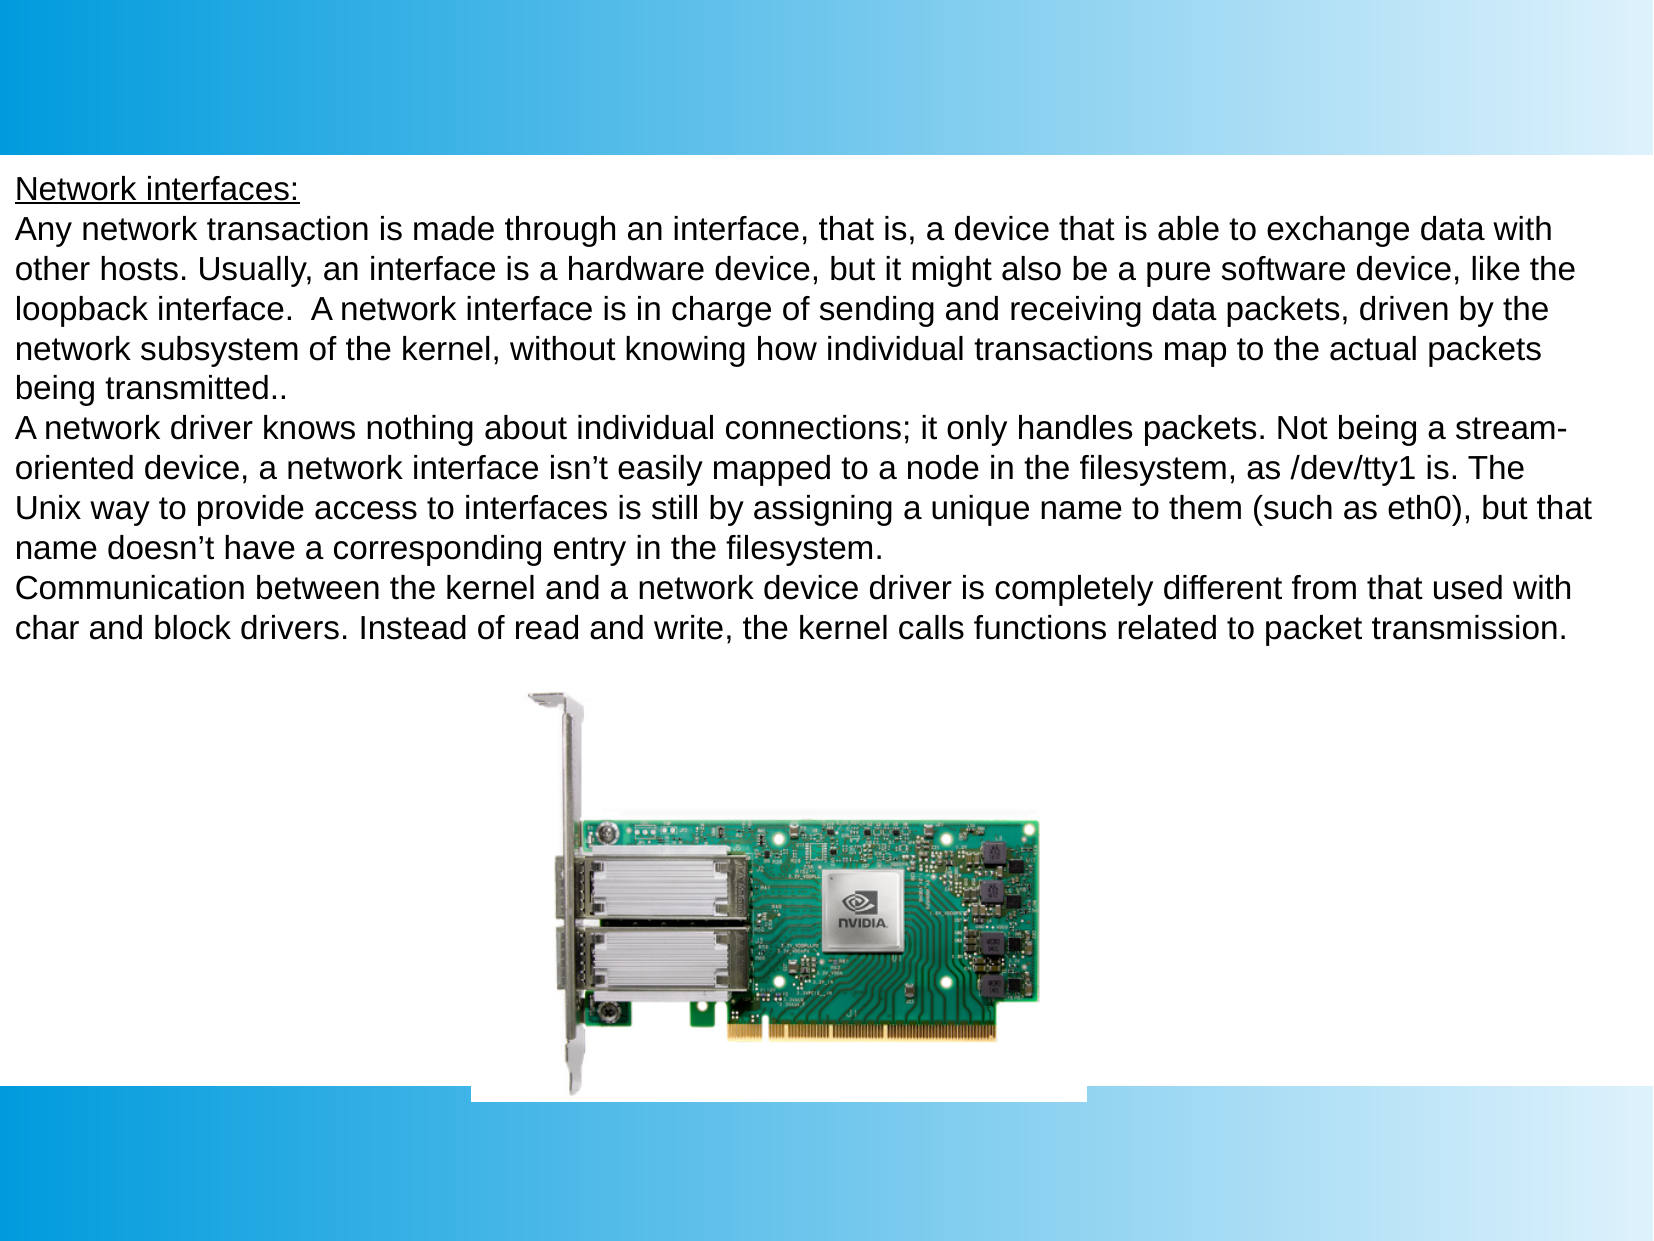

#
Network interfaces:
Any network transaction is made through an interface, that is, a device that is able to exchange data with other hosts. Usually, an interface is a hardware device, but it might also be a pure software device, like the loopback interface. A network interface is in charge of sending and receiving data packets, driven by the network subsystem of the kernel, without knowing how individual transactions map to the actual packets being transmitted..
A network driver knows nothing about individual connections; it only handles packets. Not being a stream-oriented device, a network interface isn’t easily mapped to a node in the filesystem, as /dev/tty1 is. The Unix way to provide access to interfaces is still by assigning a unique name to them (such as eth0), but that name doesn’t have a corresponding entry in the filesystem.
Communication between the kernel and a network device driver is completely different from that used with char and block drivers. Instead of read and write, the kernel calls functions related to packet transmission.